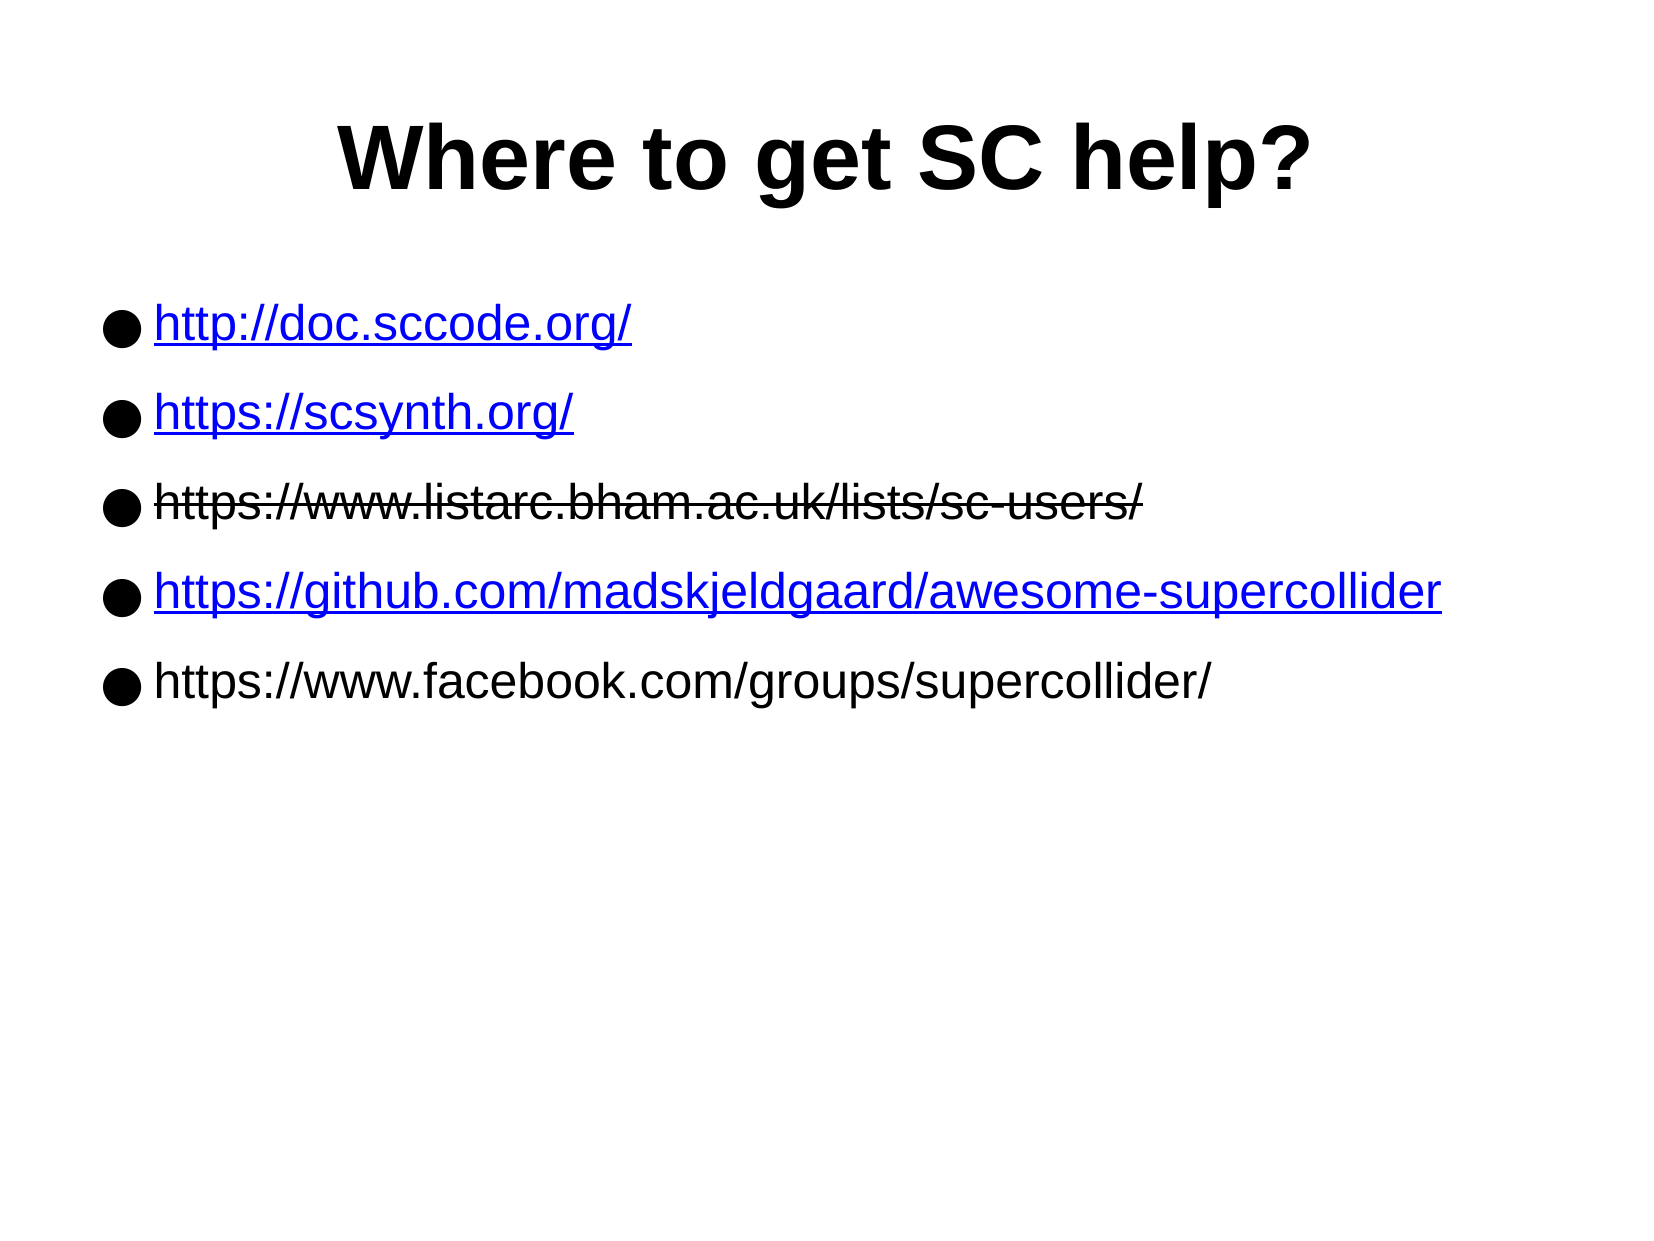

Where to get SC help?
http://doc.sccode.org/
https://scsynth.org/
https://www.listarc.bham.ac.uk/lists/sc-users/
https://github.com/madskjeldgaard/awesome-supercollider
https://www.facebook.com/groups/supercollider/